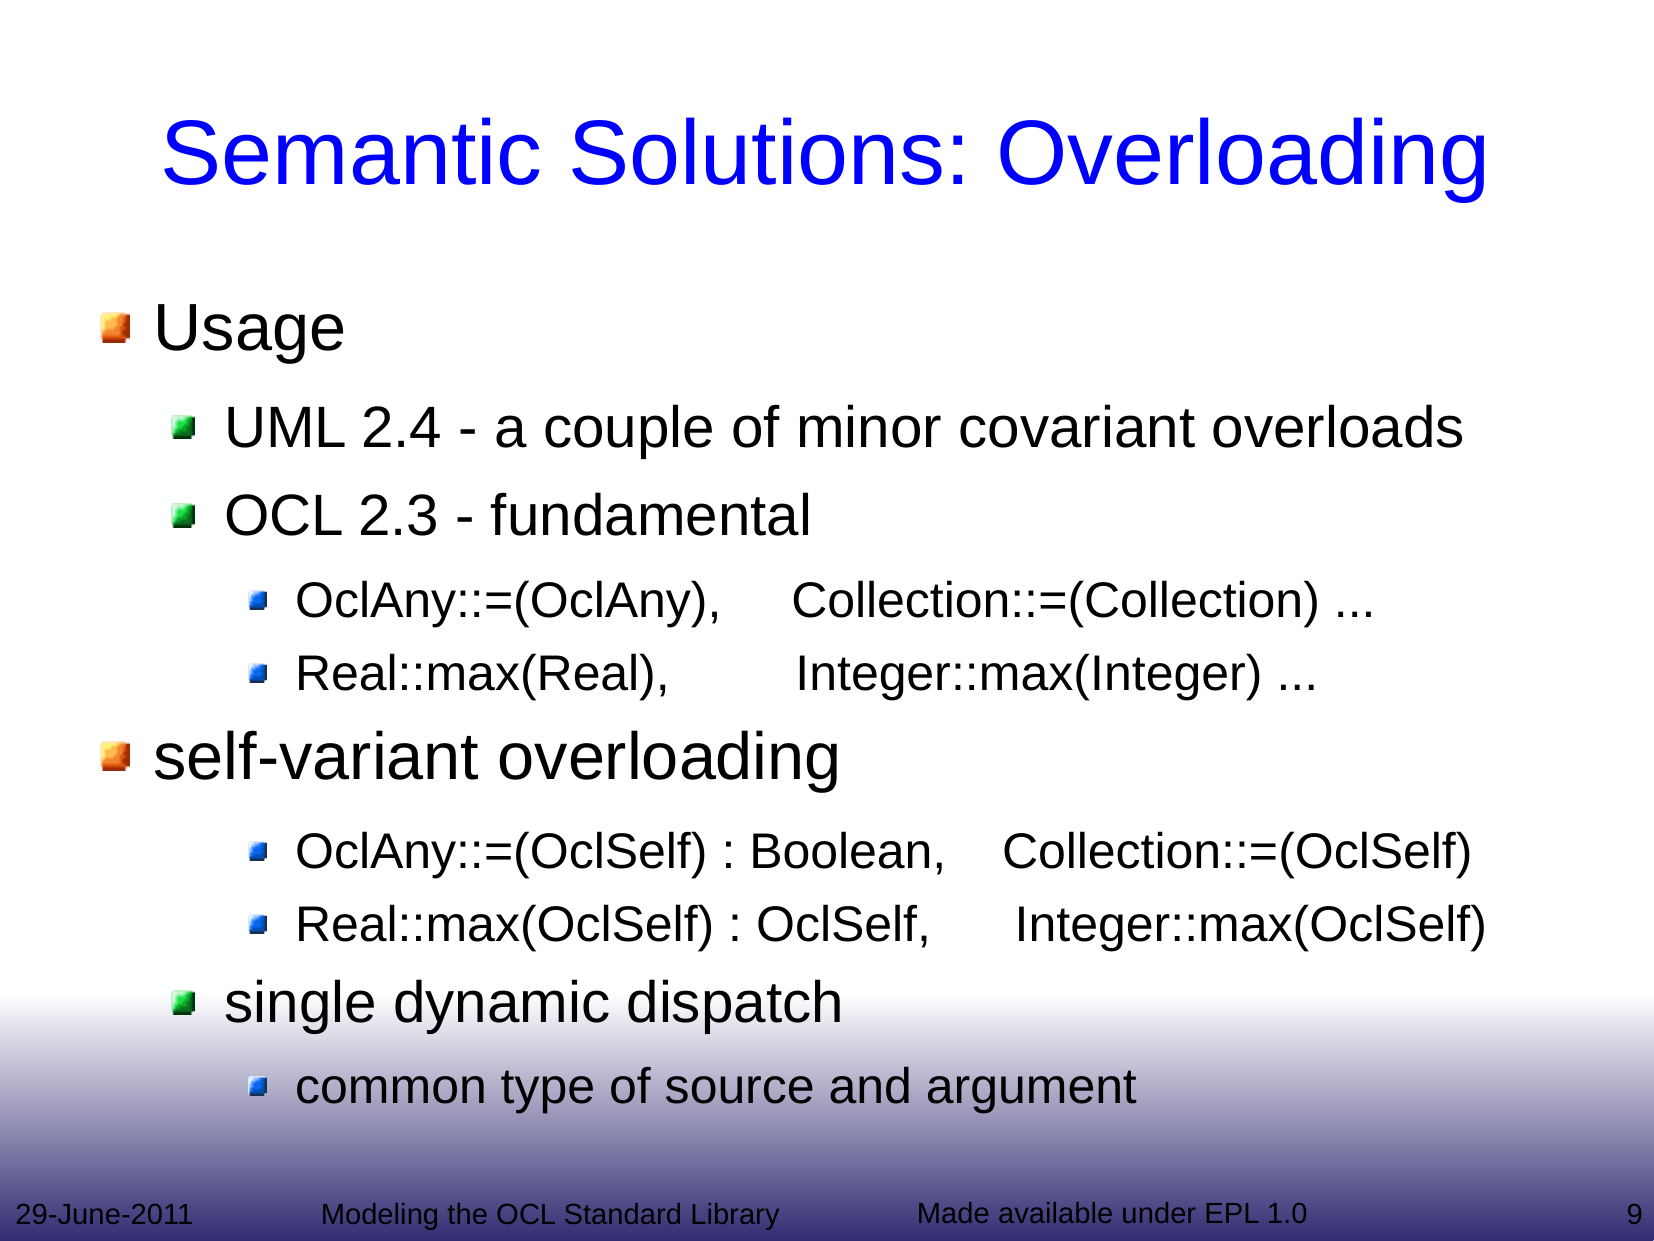

# Semantic Solutions: Overloading
Usage
UML 2.4 - a couple of minor covariant overloads
OCL 2.3 - fundamental
OclAny::=(OclAny), Collection::=(Collection) ...
Real::max(Real), Integer::max(Integer) ...
self-variant overloading
OclAny::=(OclSelf) : Boolean, Collection::=(OclSelf)
Real::max(OclSelf) : OclSelf, Integer::max(OclSelf)
single dynamic dispatch
common type of source and argument
29-June-2011
Modeling the OCL Standard Library
9